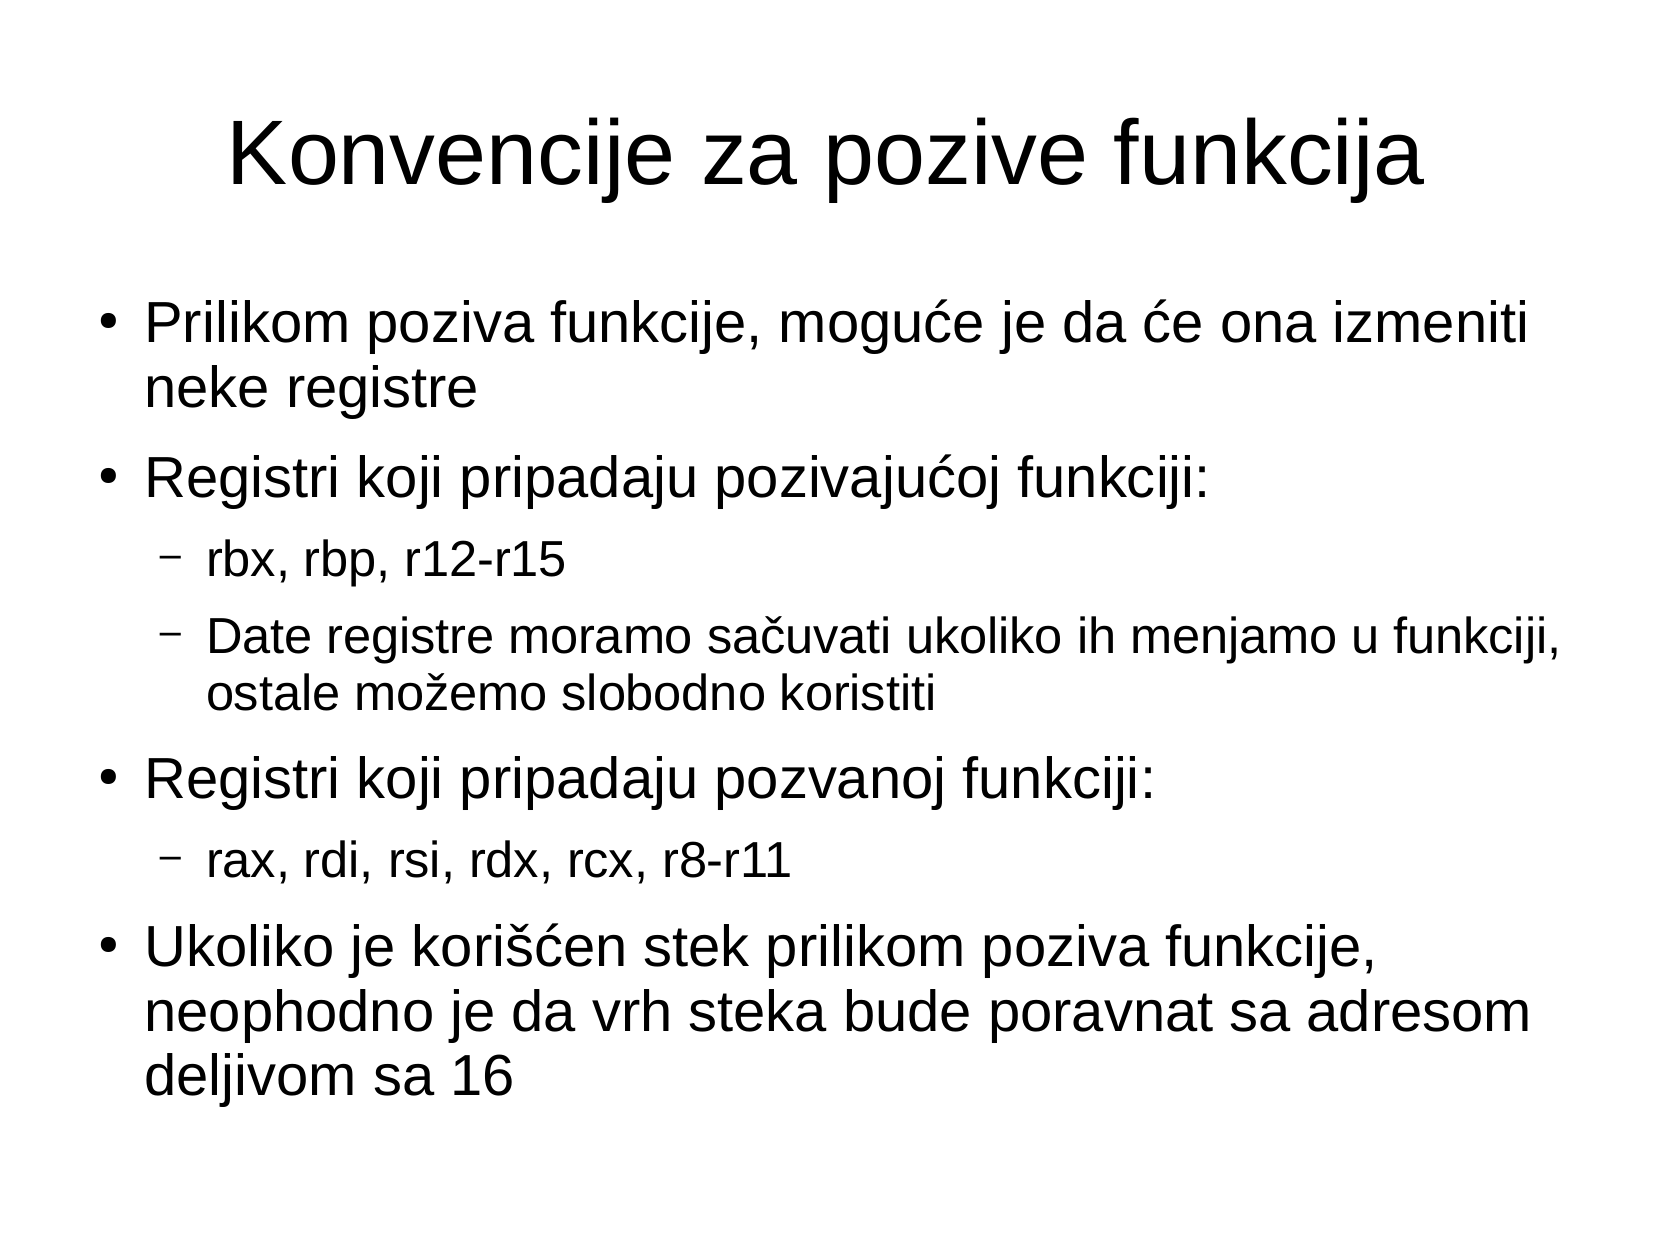

# Konvencije za pozive funkcija
Prilikom poziva funkcije, moguće je da će ona izmeniti neke registre
Registri koji pripadaju pozivajućoj funkciji:
rbx, rbp, r12-r15
Date registre moramo sačuvati ukoliko ih menjamo u funkciji, ostale možemo slobodno koristiti
Registri koji pripadaju pozvanoj funkciji:
rax, rdi, rsi, rdx, rcx, r8-r11
Ukoliko je korišćen stek prilikom poziva funkcije, neophodno je da vrh steka bude poravnat sa adresom deljivom sa 16